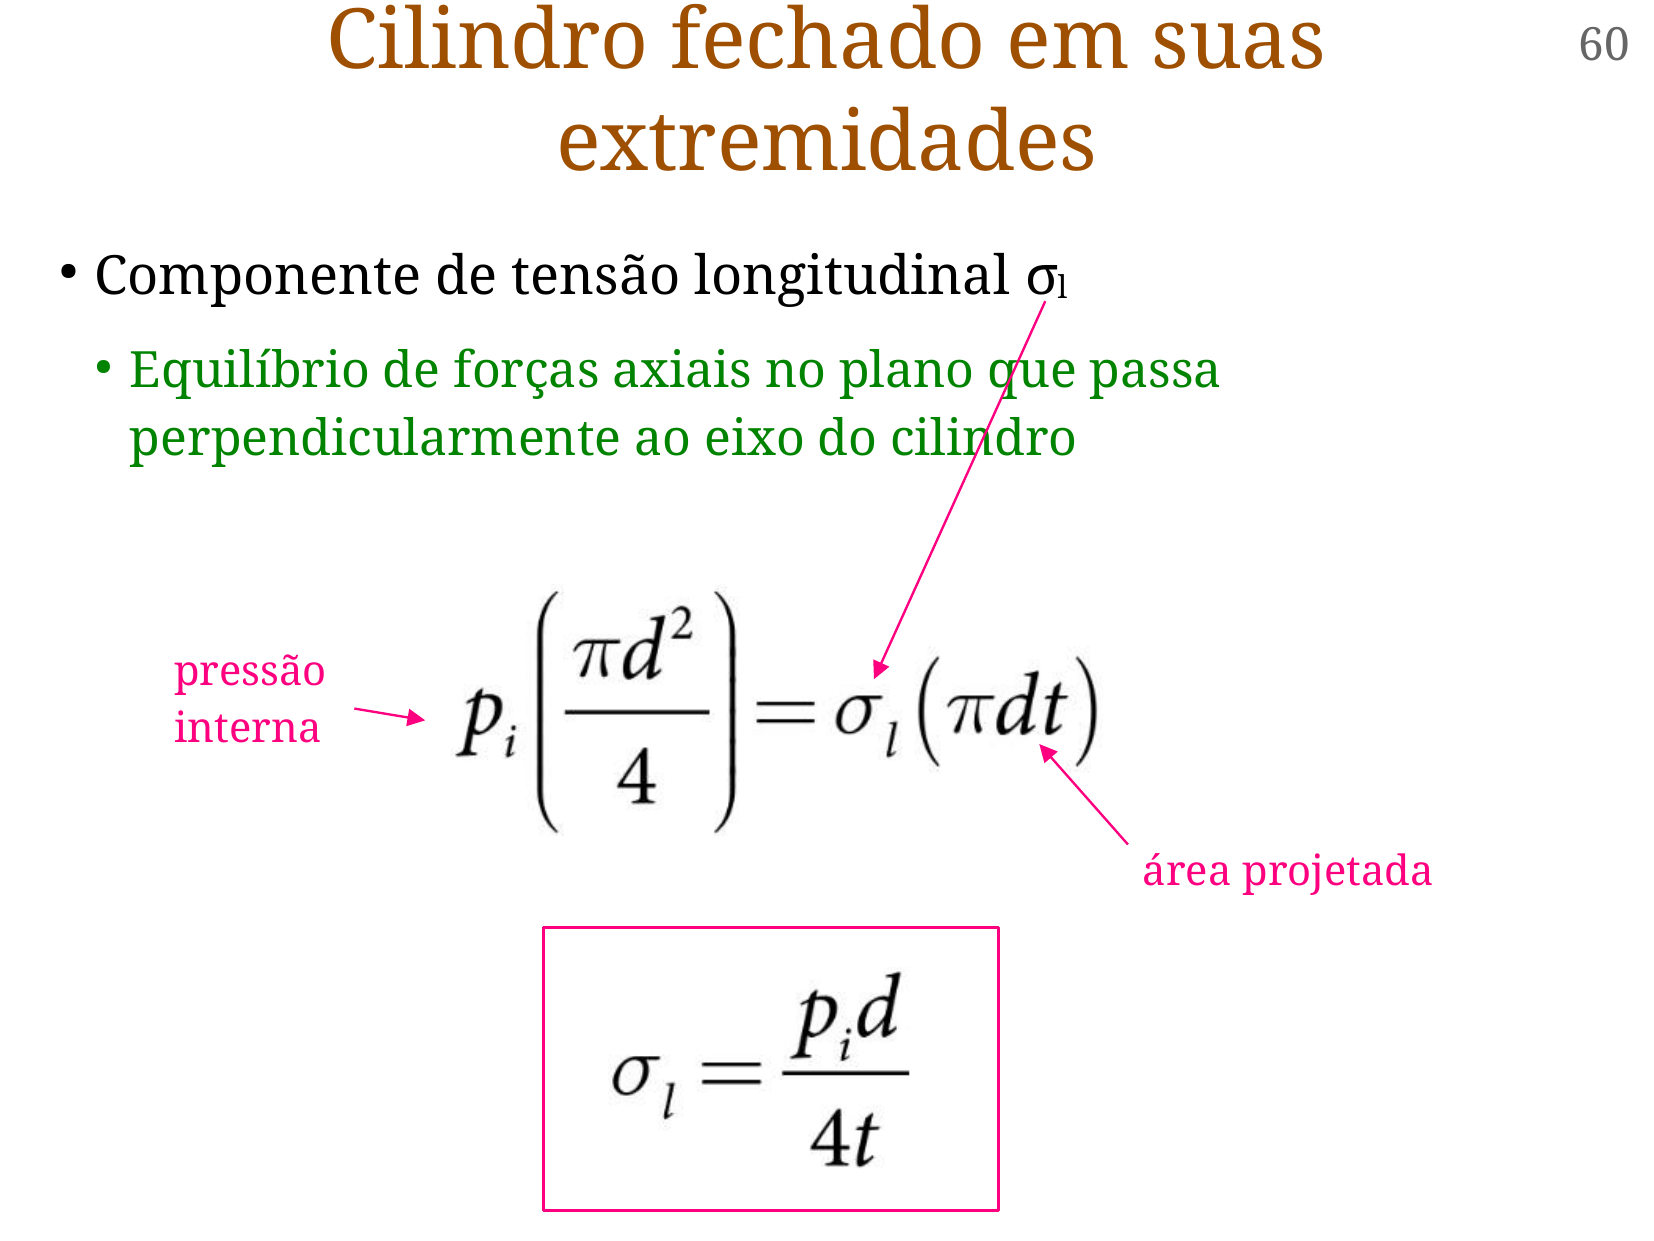

# Cilindro fechado em suas extremidades
60
Componente de tensão longitudinal σl
Equilíbrio de forças axiais no plano que passa perpendicularmente ao eixo do cilindro
pressão interna
área projetada